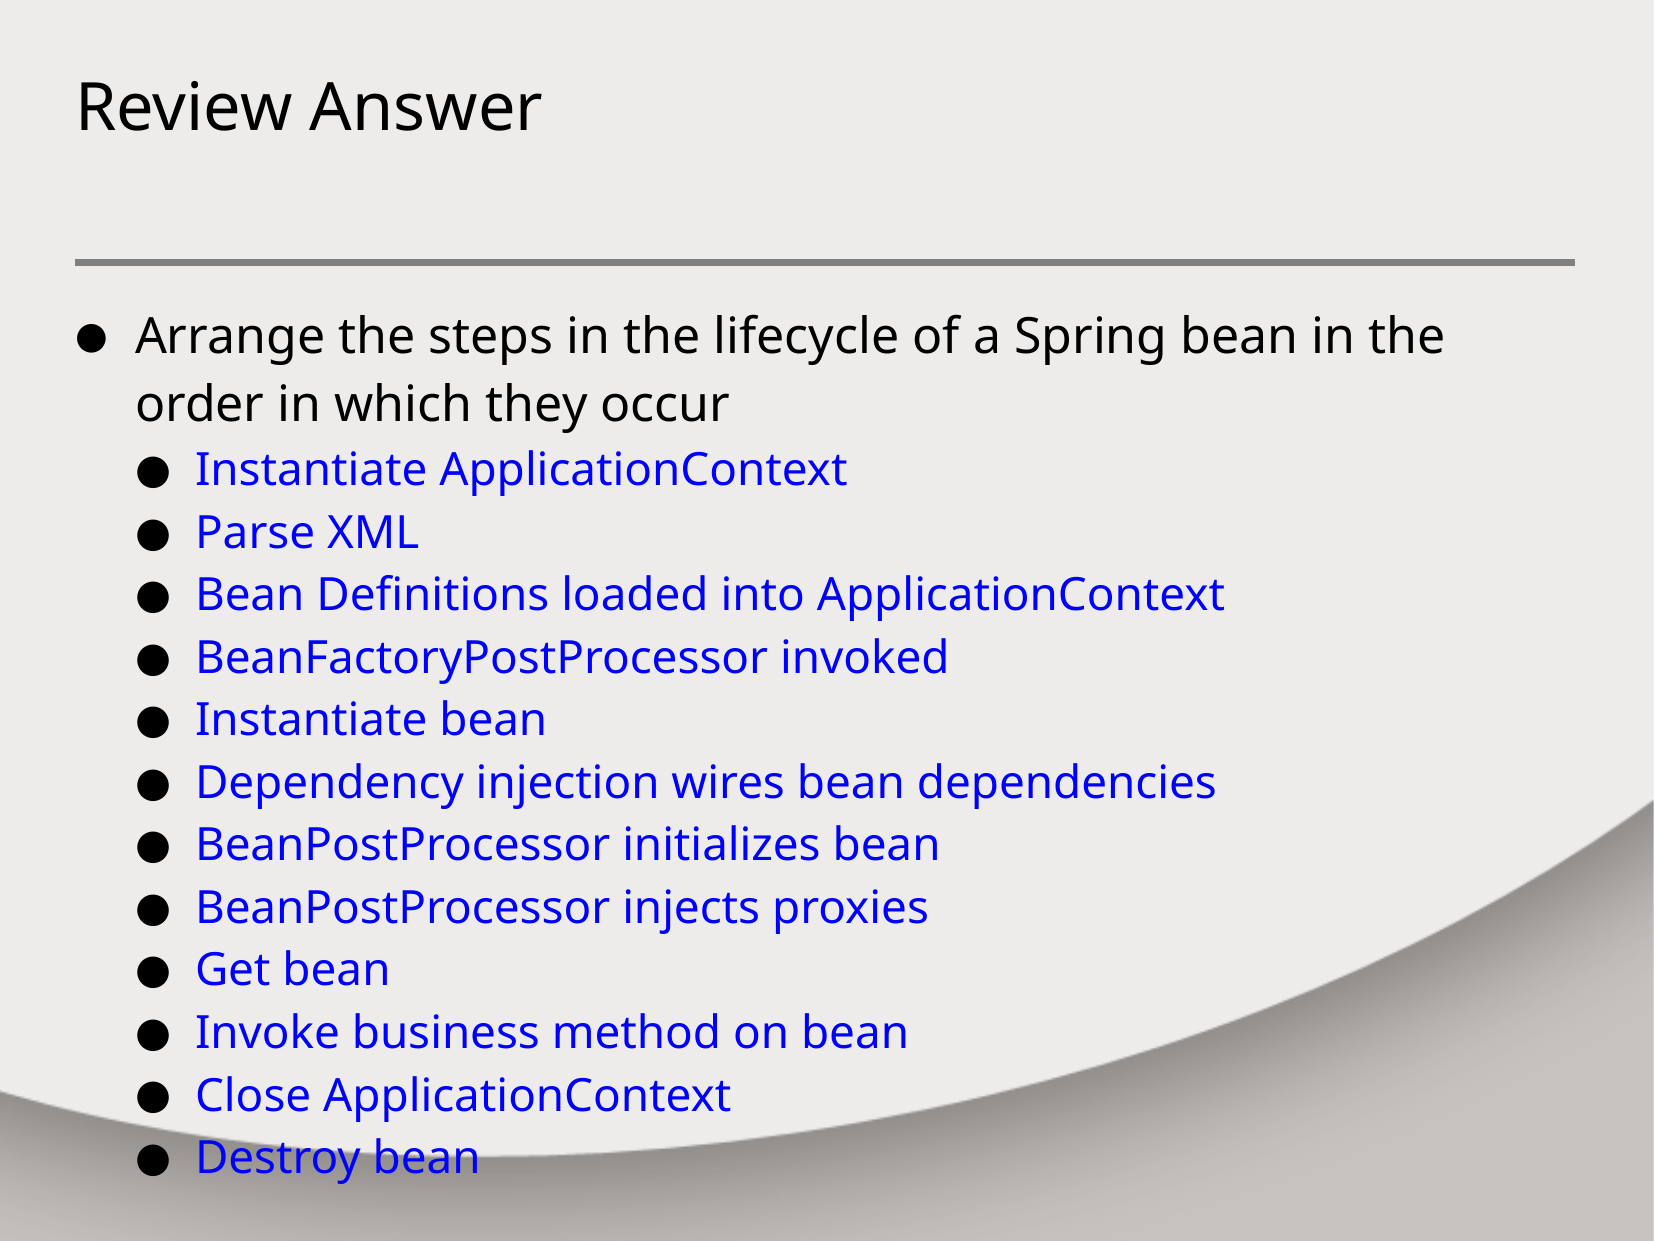

# Review Answer
Arrange the steps in the lifecycle of a Spring bean in the order in which they occur
Instantiate ApplicationContext
Parse XML
Bean Definitions loaded into ApplicationContext
BeanFactoryPostProcessor invoked
Instantiate bean
Dependency injection wires bean dependencies
BeanPostProcessor initializes bean
BeanPostProcessor injects proxies
Get bean
Invoke business method on bean
Close ApplicationContext
Destroy bean